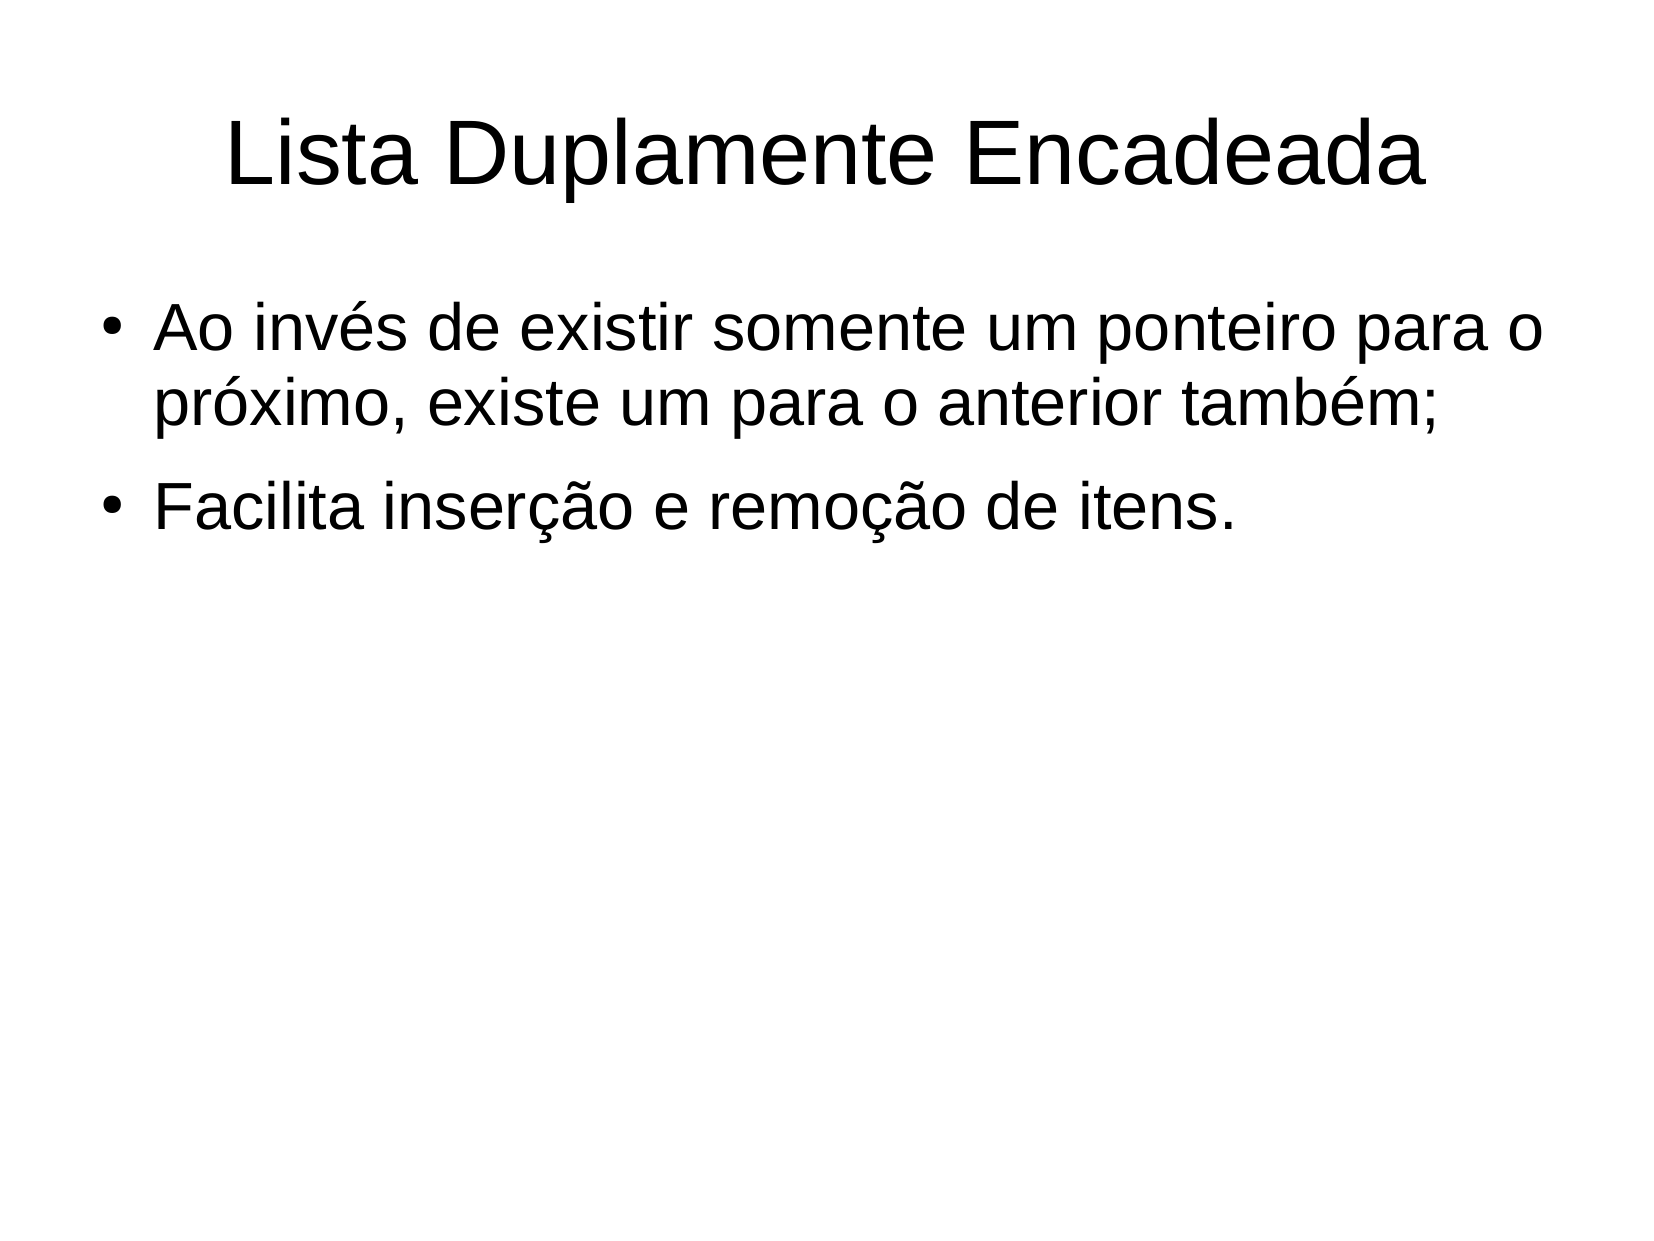

# Lista Duplamente Encadeada
Ao invés de existir somente um ponteiro para o próximo, existe um para o anterior também;
Facilita inserção e remoção de itens.